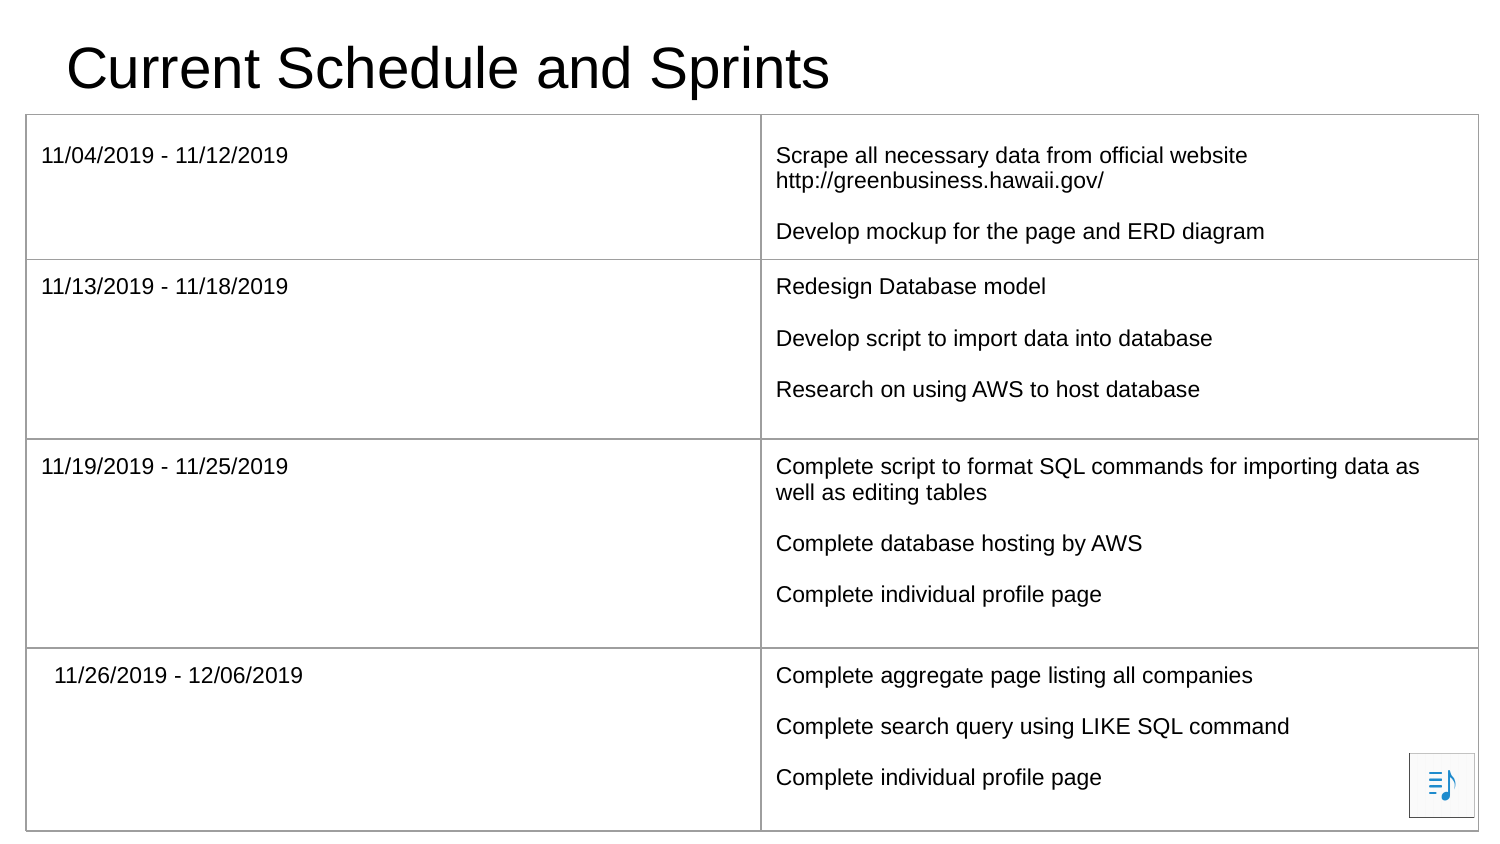

# Current Schedule and Sprints
| 11/04/2019 - 11/12/2019 | Scrape all necessary data from official website http://greenbusiness.hawaii.gov/ Develop mockup for the page and ERD diagram |
| --- | --- |
| 11/13/2019 - 11/18/2019 | Redesign Database model Develop script to import data into database Research on using AWS to host database |
| 11/19/2019 - 11/25/2019 | Complete script to format SQL commands for importing data as well as editing tables Complete database hosting by AWS Complete individual profile page |
| 11/26/2019 - 12/06/2019 | Complete aggregate page listing all companies Complete search query using LIKE SQL command Complete individual profile page |